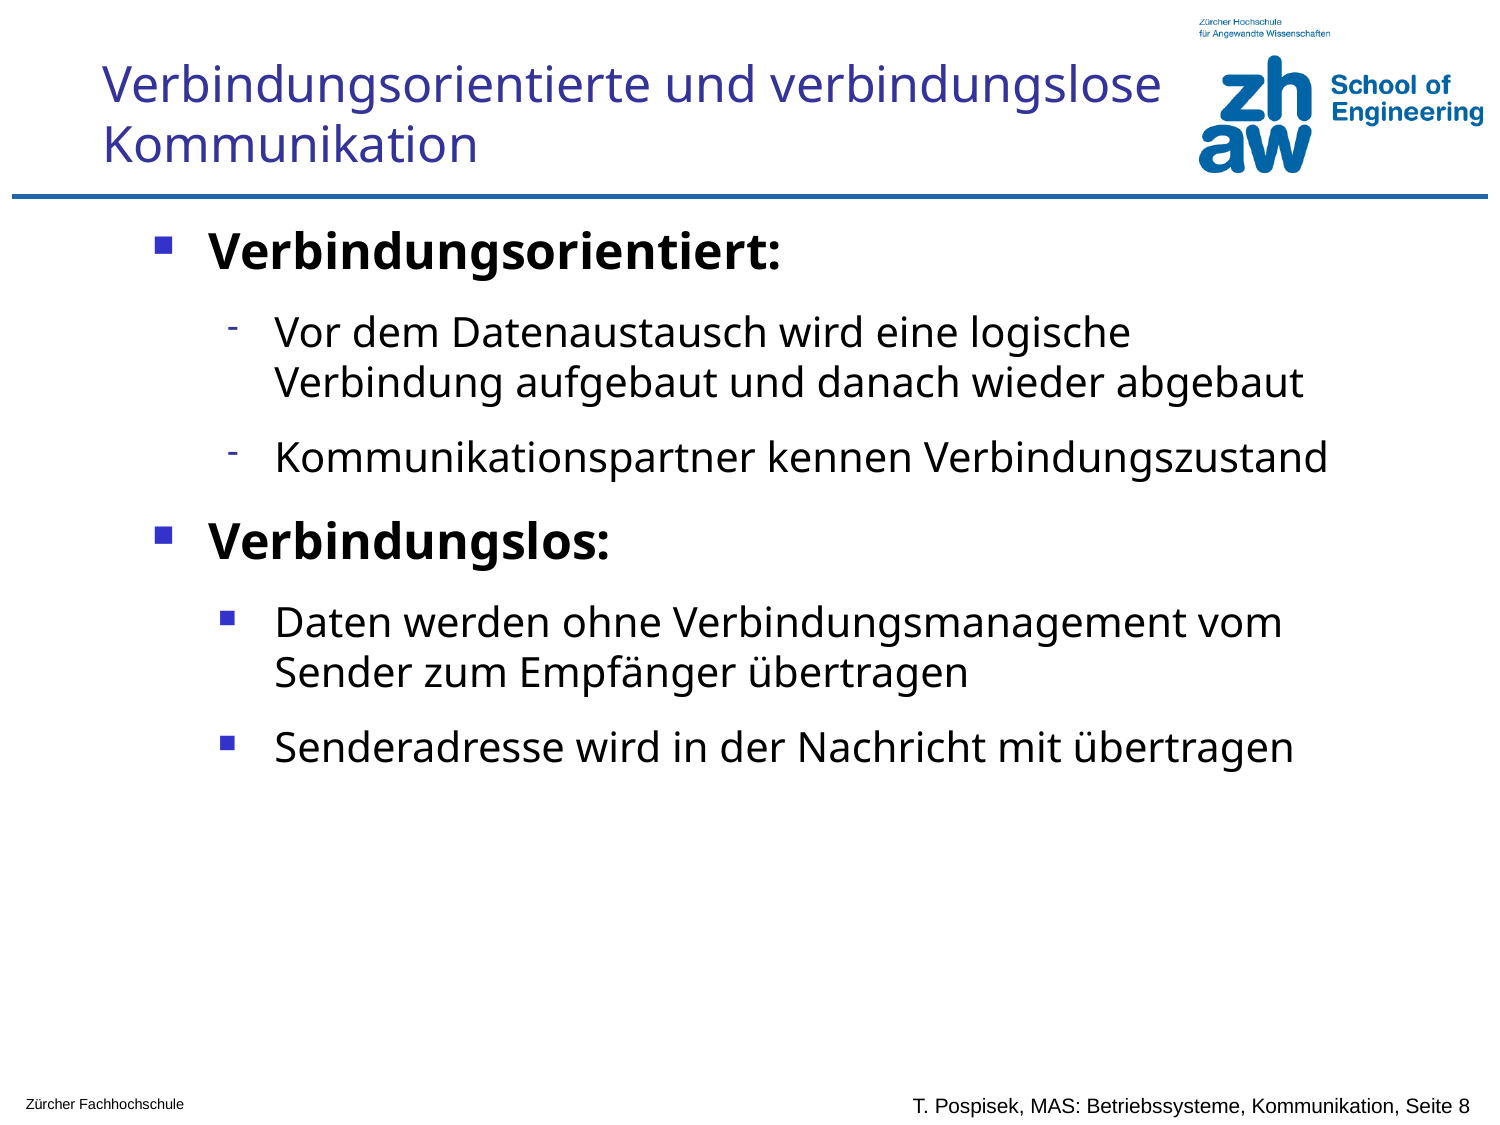

Verbindungsorientierte und verbindungslose Kommunikation
# Verbindungsorientiert:
Vor dem Datenaustausch wird eine logische Verbindung aufgebaut und danach wieder abgebaut
Kommunikationspartner kennen Verbindungszustand
Verbindungslos:
Daten werden ohne Verbindungsmanagement vom Sender zum Empfänger übertragen
Senderadresse wird in der Nachricht mit übertragen